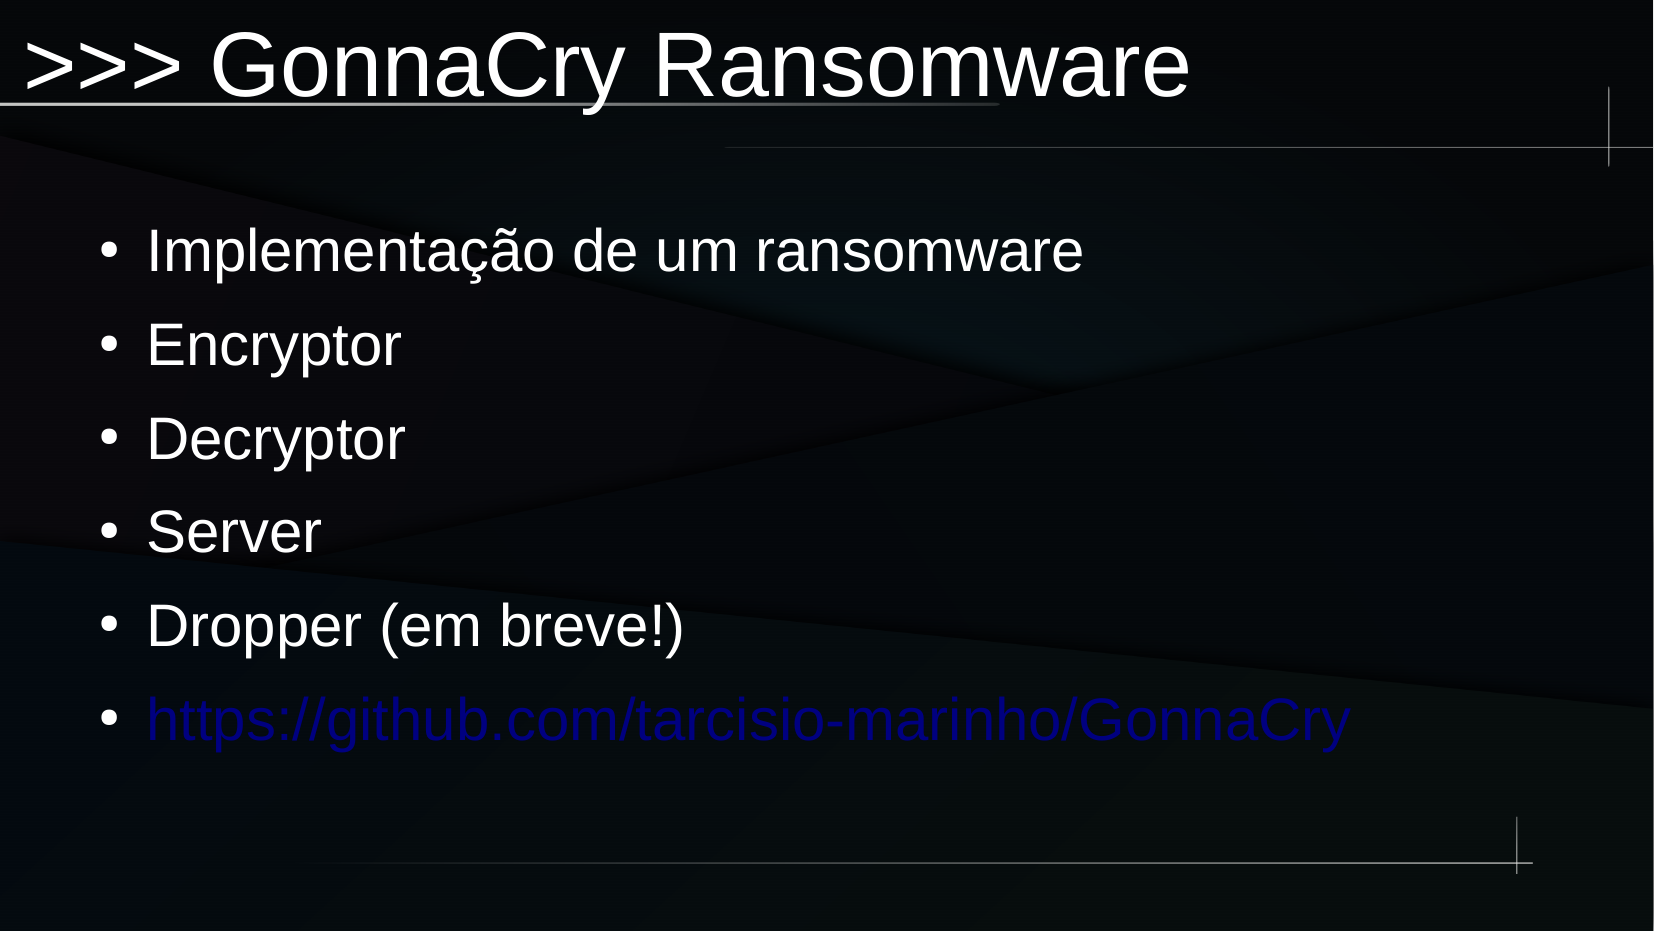

# >>> GonnaCry Ransomware
Implementação de um ransomware
Encryptor
Decryptor
Server
Dropper (em breve!)
https://github.com/tarcisio-marinho/GonnaCry